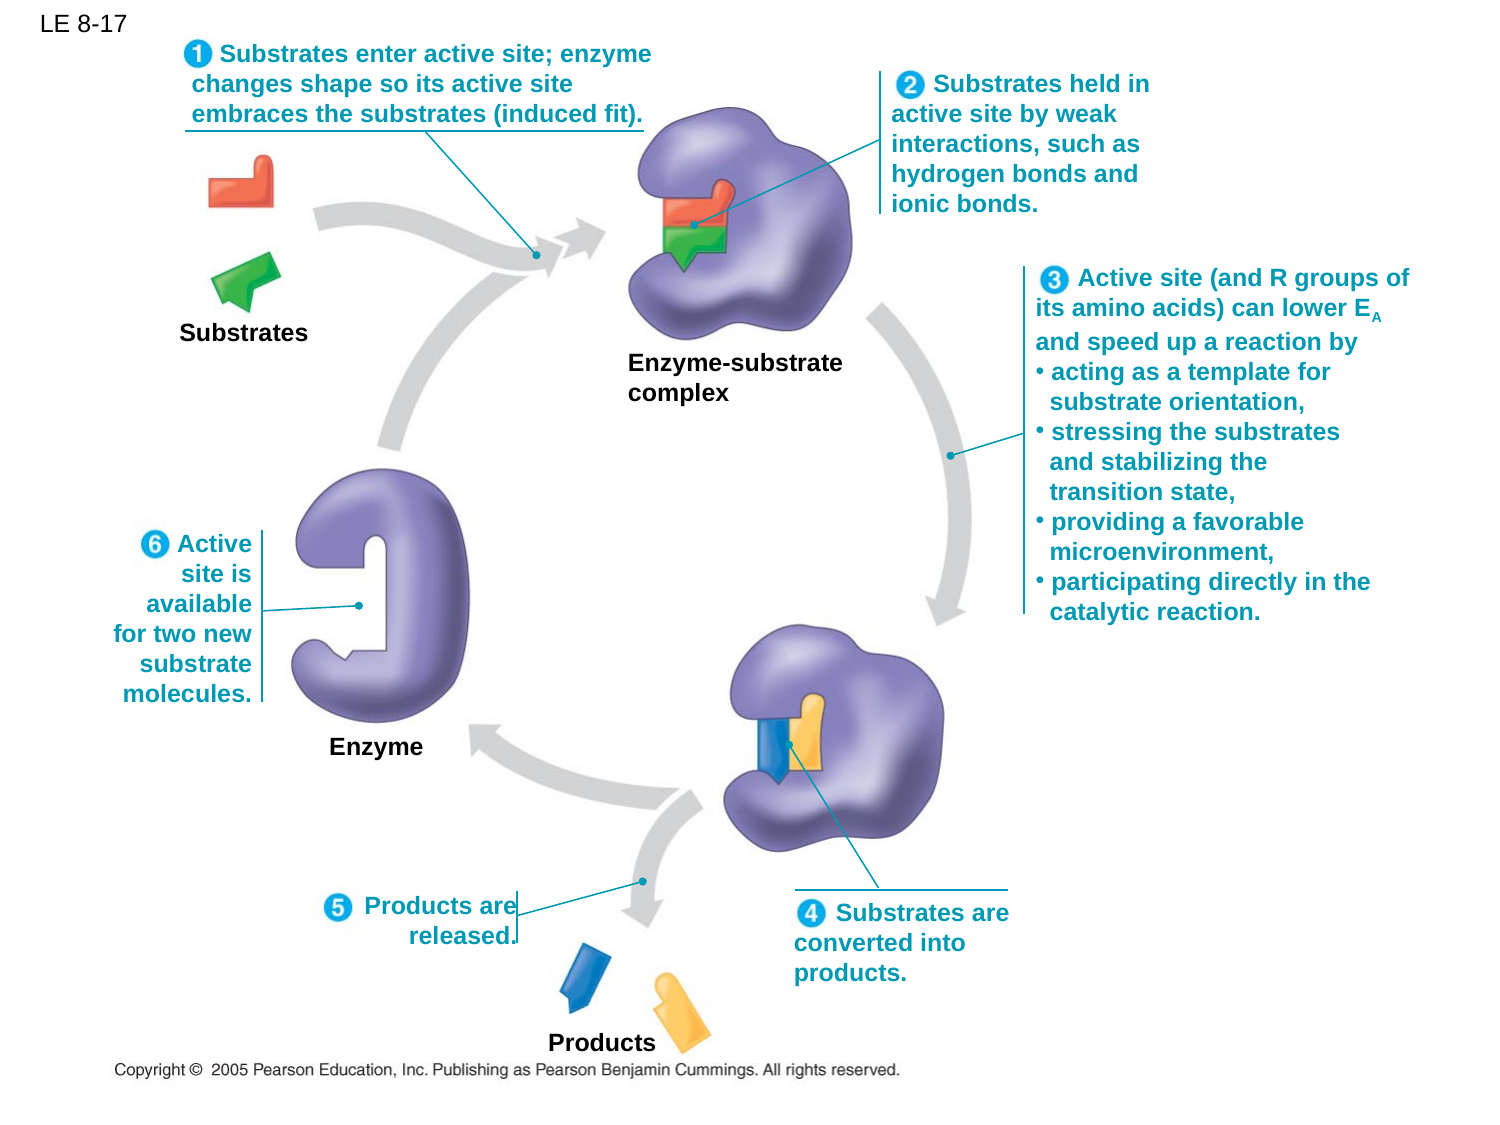

# LE 8-17
 Substrates enter active site; enzyme
changes shape so its active site
embraces the substrates (induced fit).
 Substrates held in
active site by weak
interactions, such as
hydrogen bonds and
ionic bonds.
 Active site (and R groups of
its amino acids) can lower EA
and speed up a reaction by
 acting as a template for
 substrate orientation,
 stressing the substrates
 and stabilizing the
 transition state,
 providing a favorable
 microenvironment,
 participating directly in the
 catalytic reaction.
Substrates
Enzyme-substrate
complex
 Active
site is
available
for two new
substrate
molecules.
Enzyme
 Products are
released.
 Substrates are
converted into
products.
Products